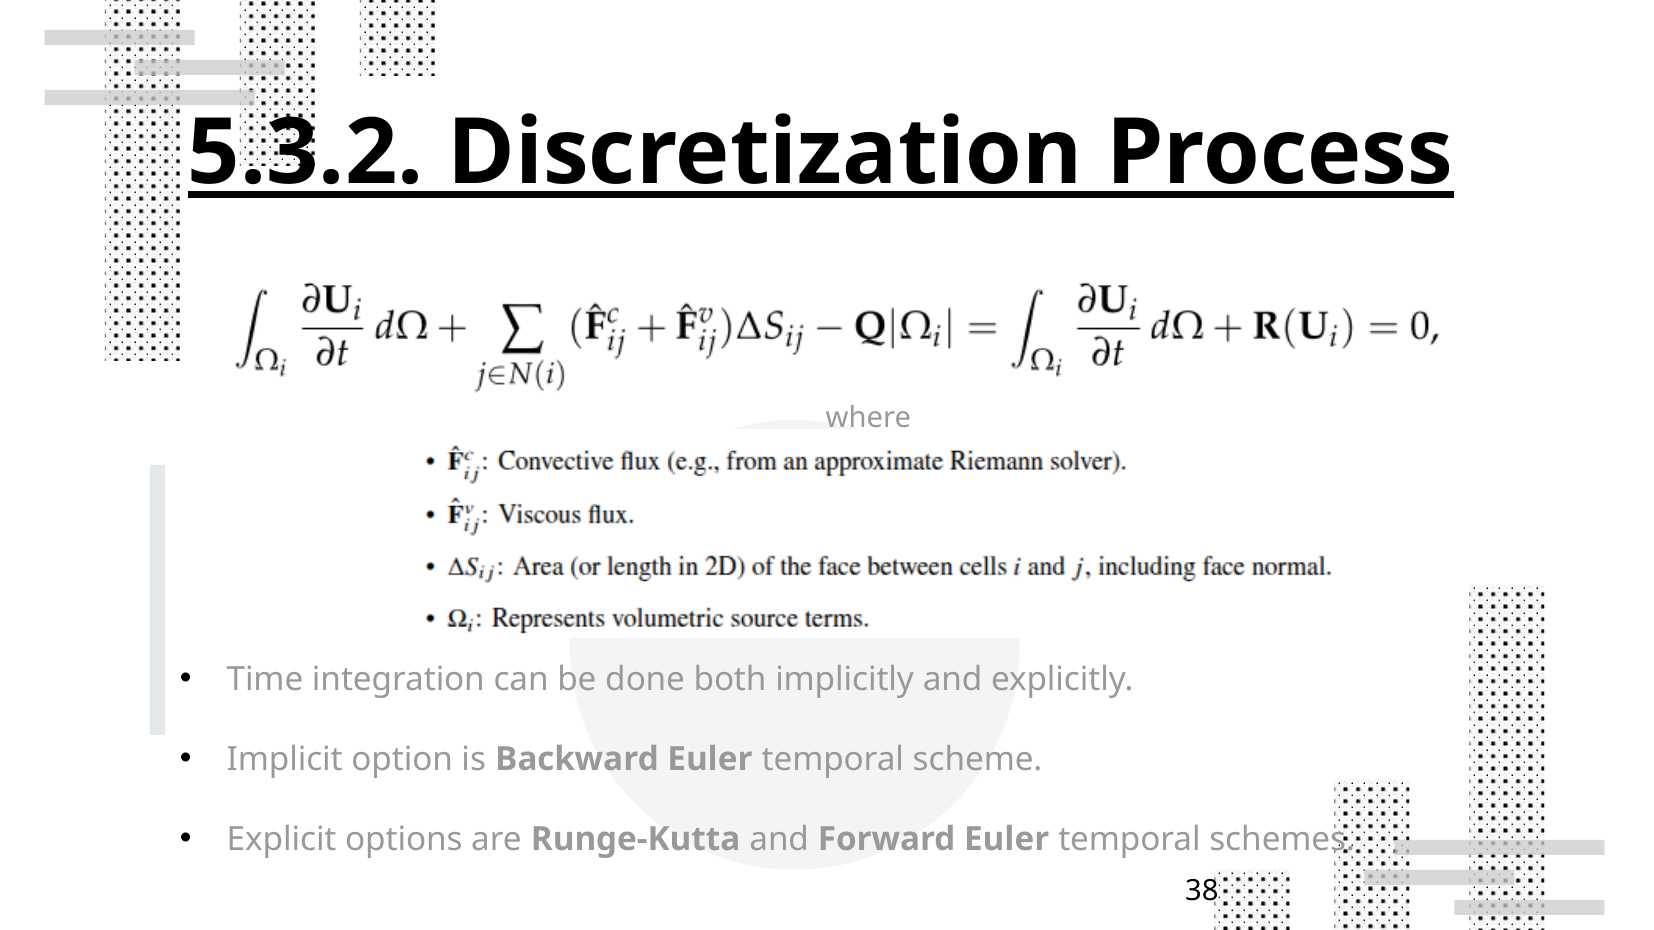

# 5.3.2. Discretization Process
where
Time integration can be done both implicitly and explicitly.
Implicit option is Backward Euler temporal scheme.
Explicit options are Runge-Kutta and Forward Euler temporal schemes.
38